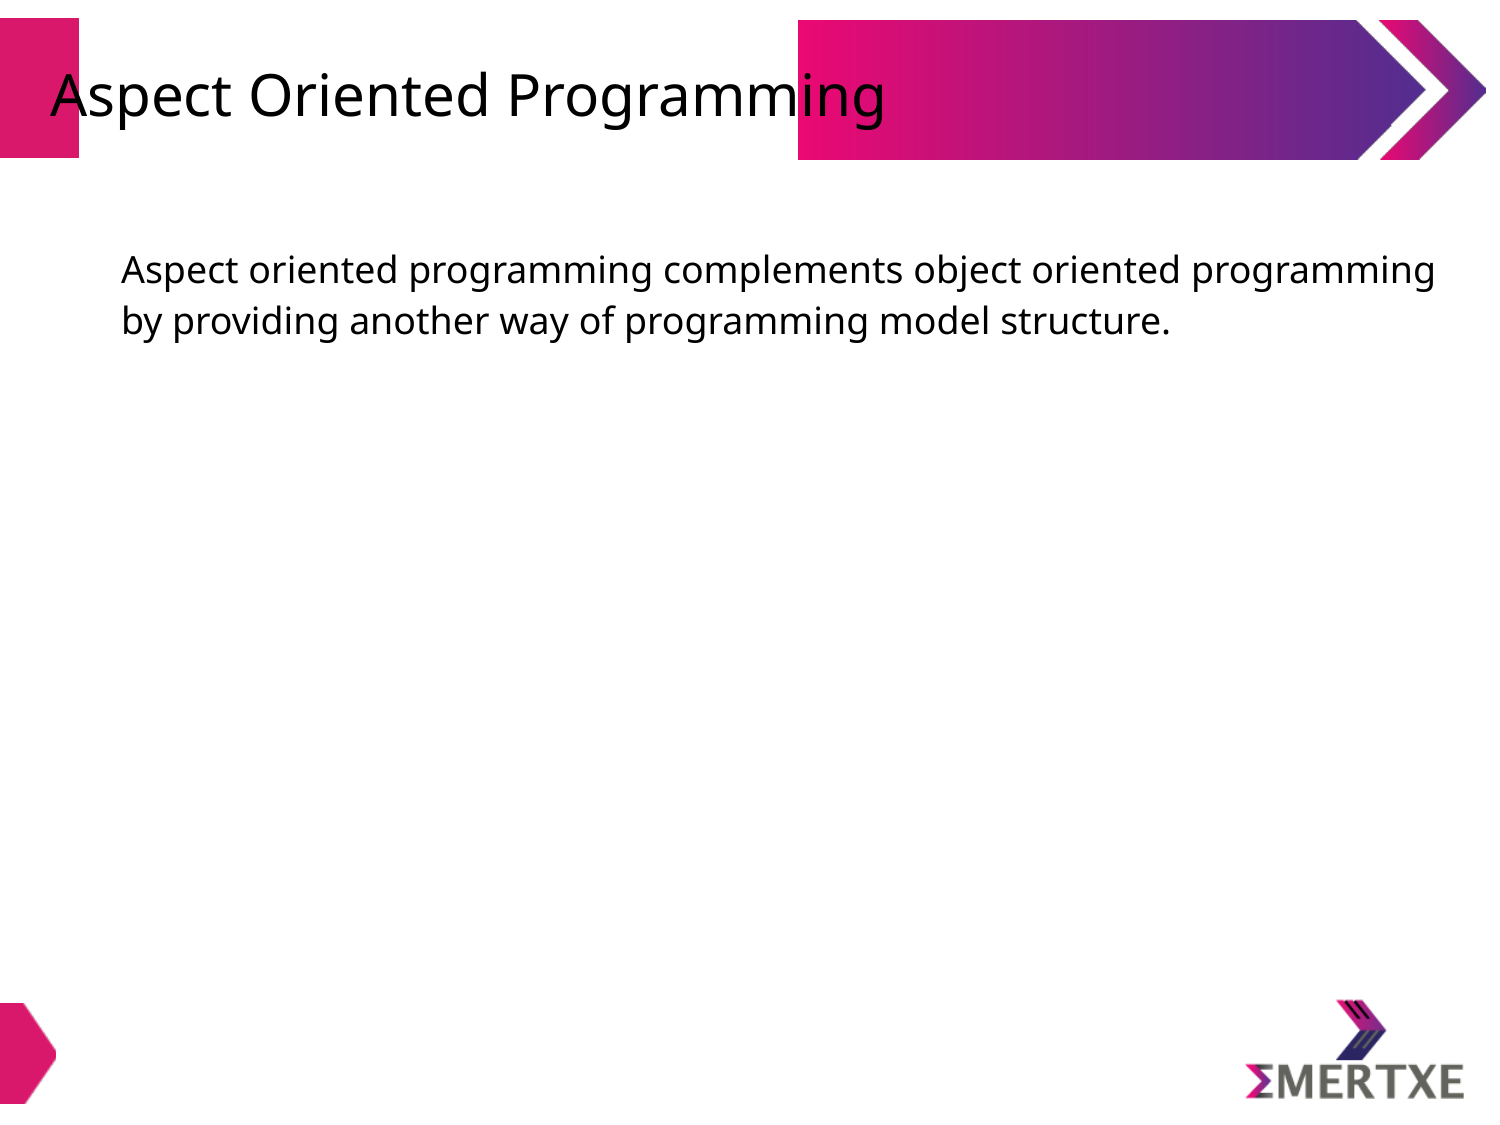

Aspect Oriented Programming
Aspect oriented programming complements object oriented programming by providing another way of programming model structure.